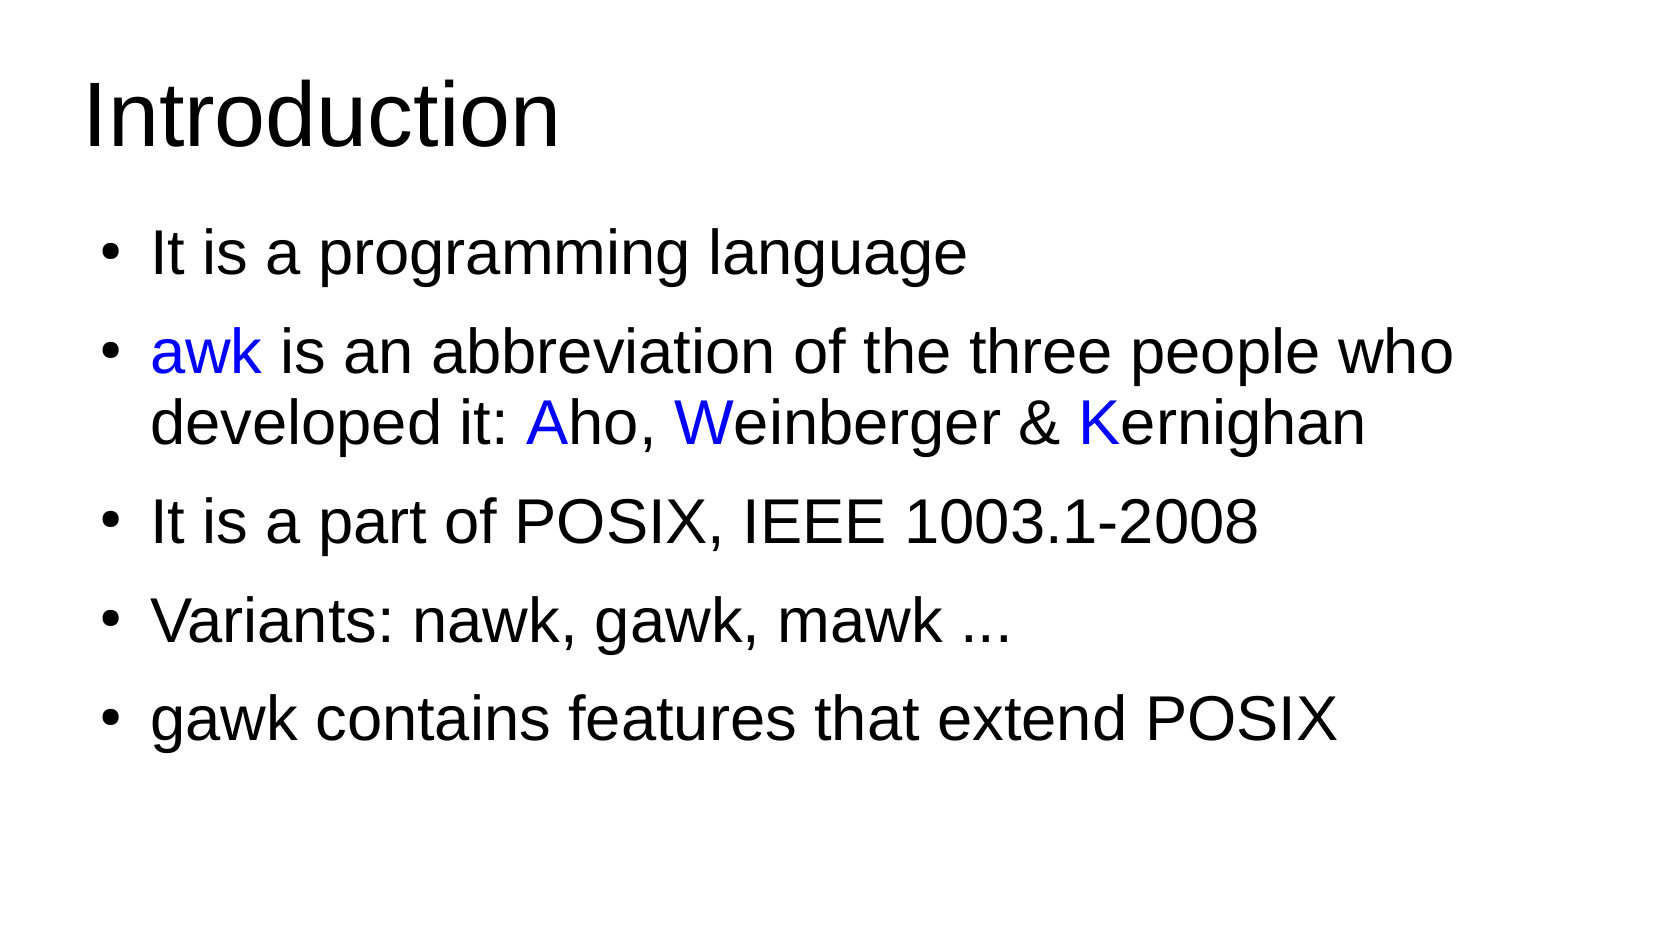

# Introduction
It is a programming language
awk is an abbreviation of the three people who developed it: Aho, Weinberger & Kernighan
It is a part of POSIX, IEEE 1003.1-2008
Variants: nawk, gawk, mawk ...
gawk contains features that extend POSIX